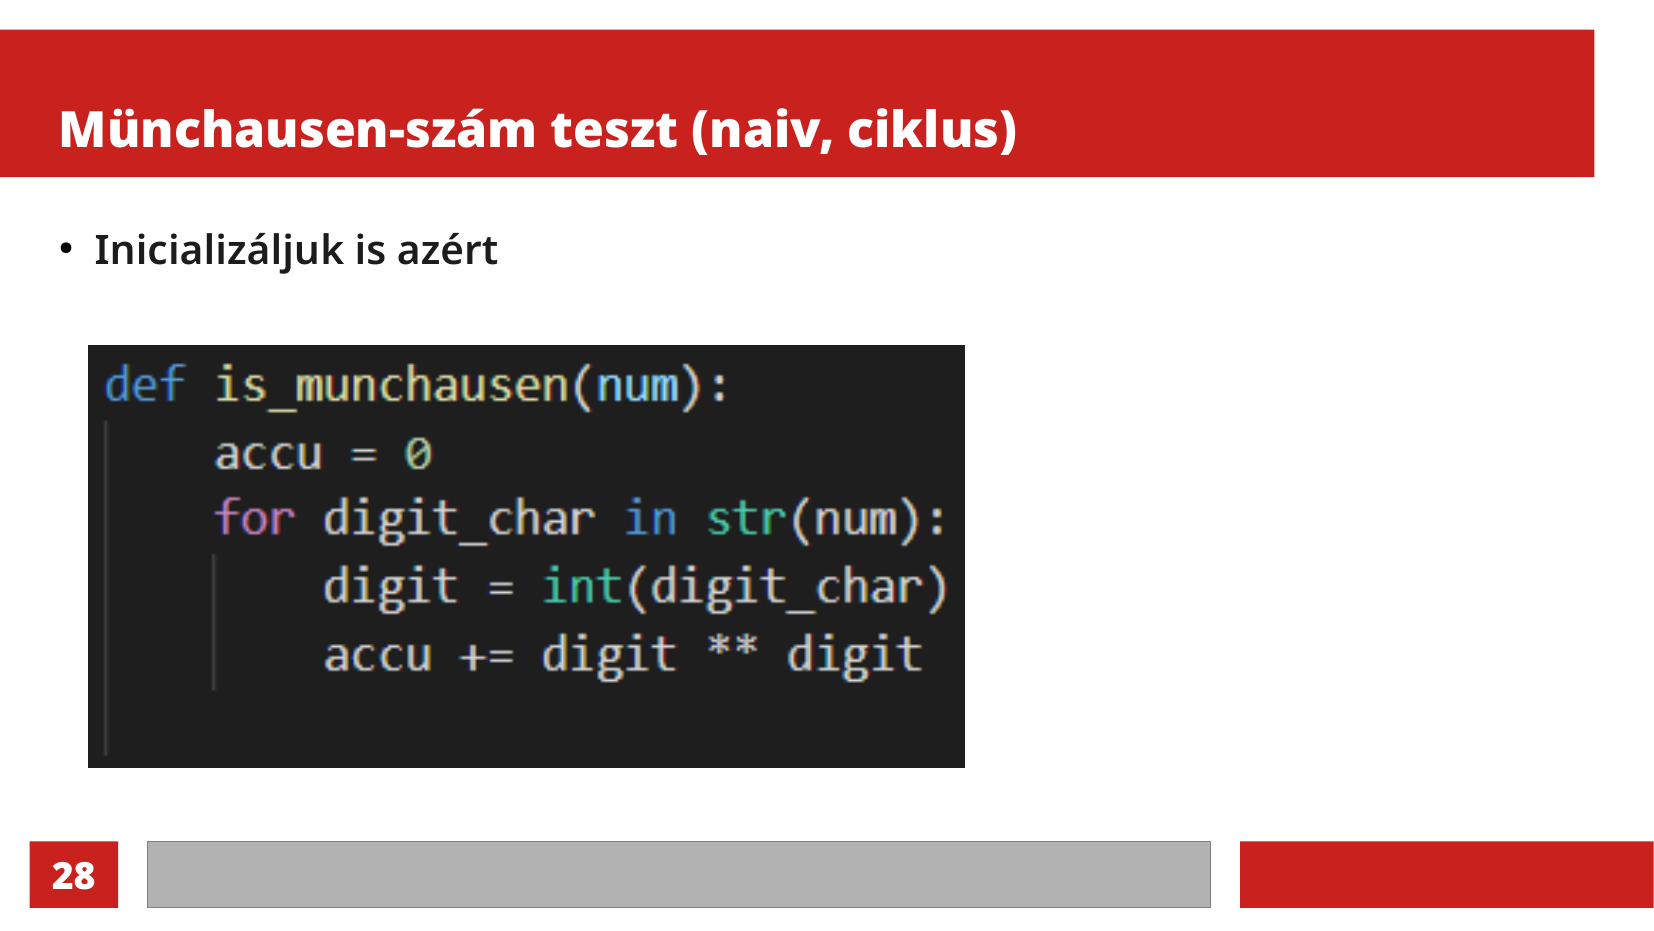

# Münchausen-szám teszt (naiv, ciklus)
Inicializáljuk is azért
28